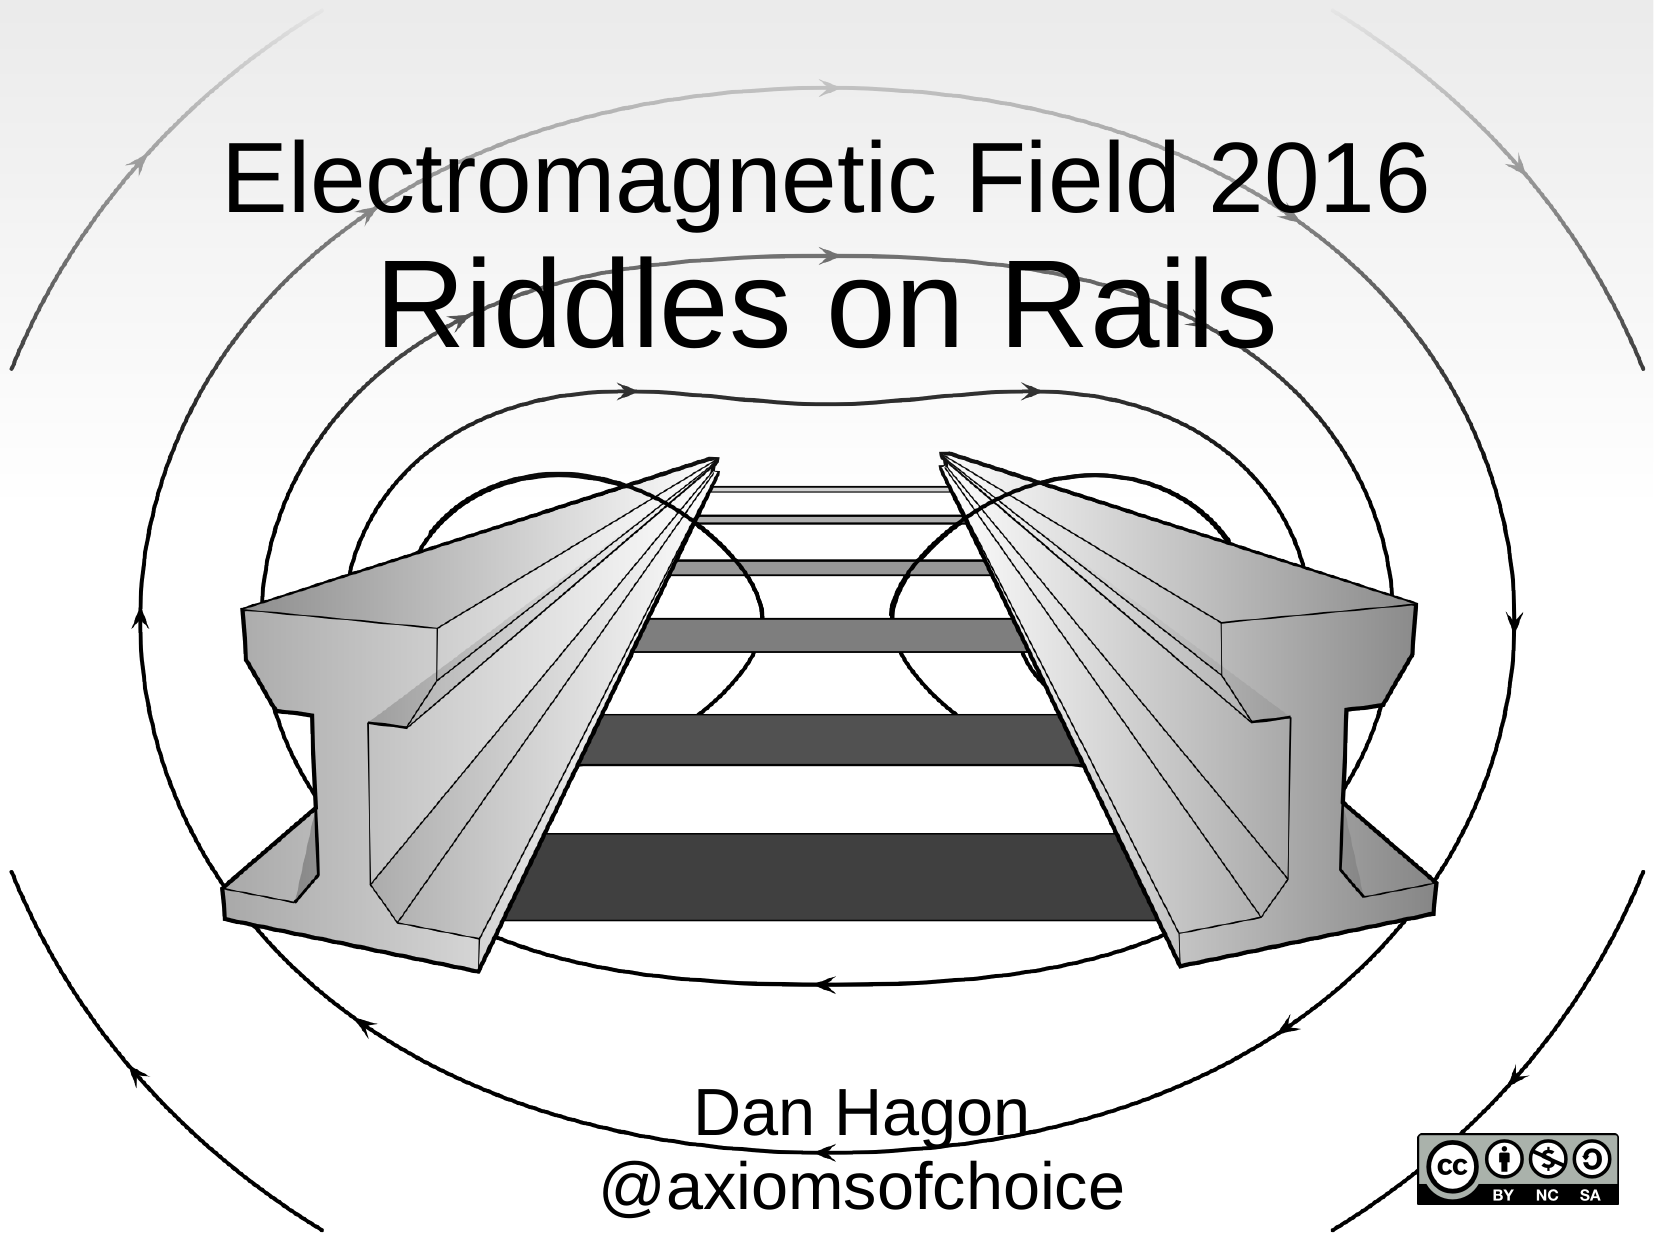

# Electromagnetic Field 2016 Riddles on Rails
Dan Hagon
@axiomsofchoice